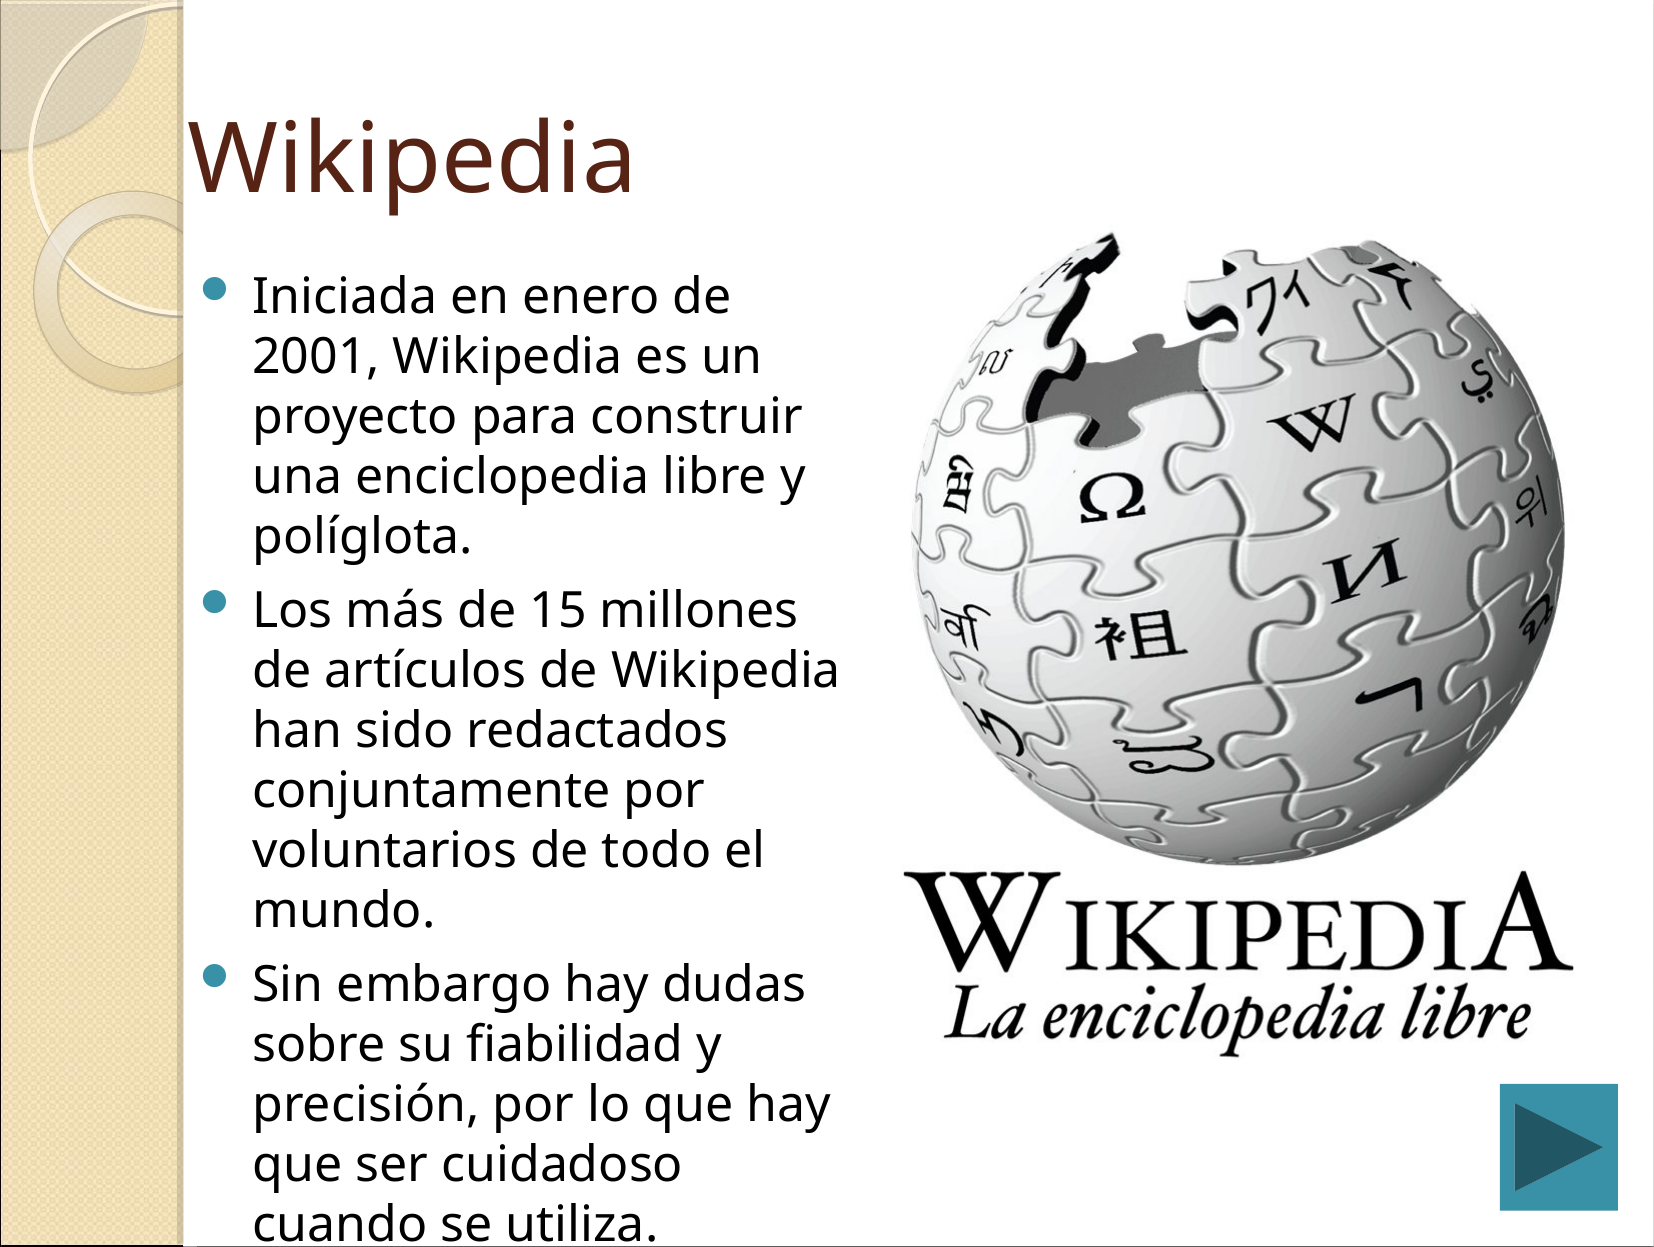

# Wikipedia
Iniciada en enero de 2001, Wikipedia es un proyecto para construir una enciclopedia libre y políglota.
Los más de 15 millones de artículos de Wikipedia han sido redactados conjuntamente por voluntarios de todo el mundo.
Sin embargo hay dudas sobre su fiabilidad y precisión, por lo que hay que ser cuidadoso cuando se utiliza.